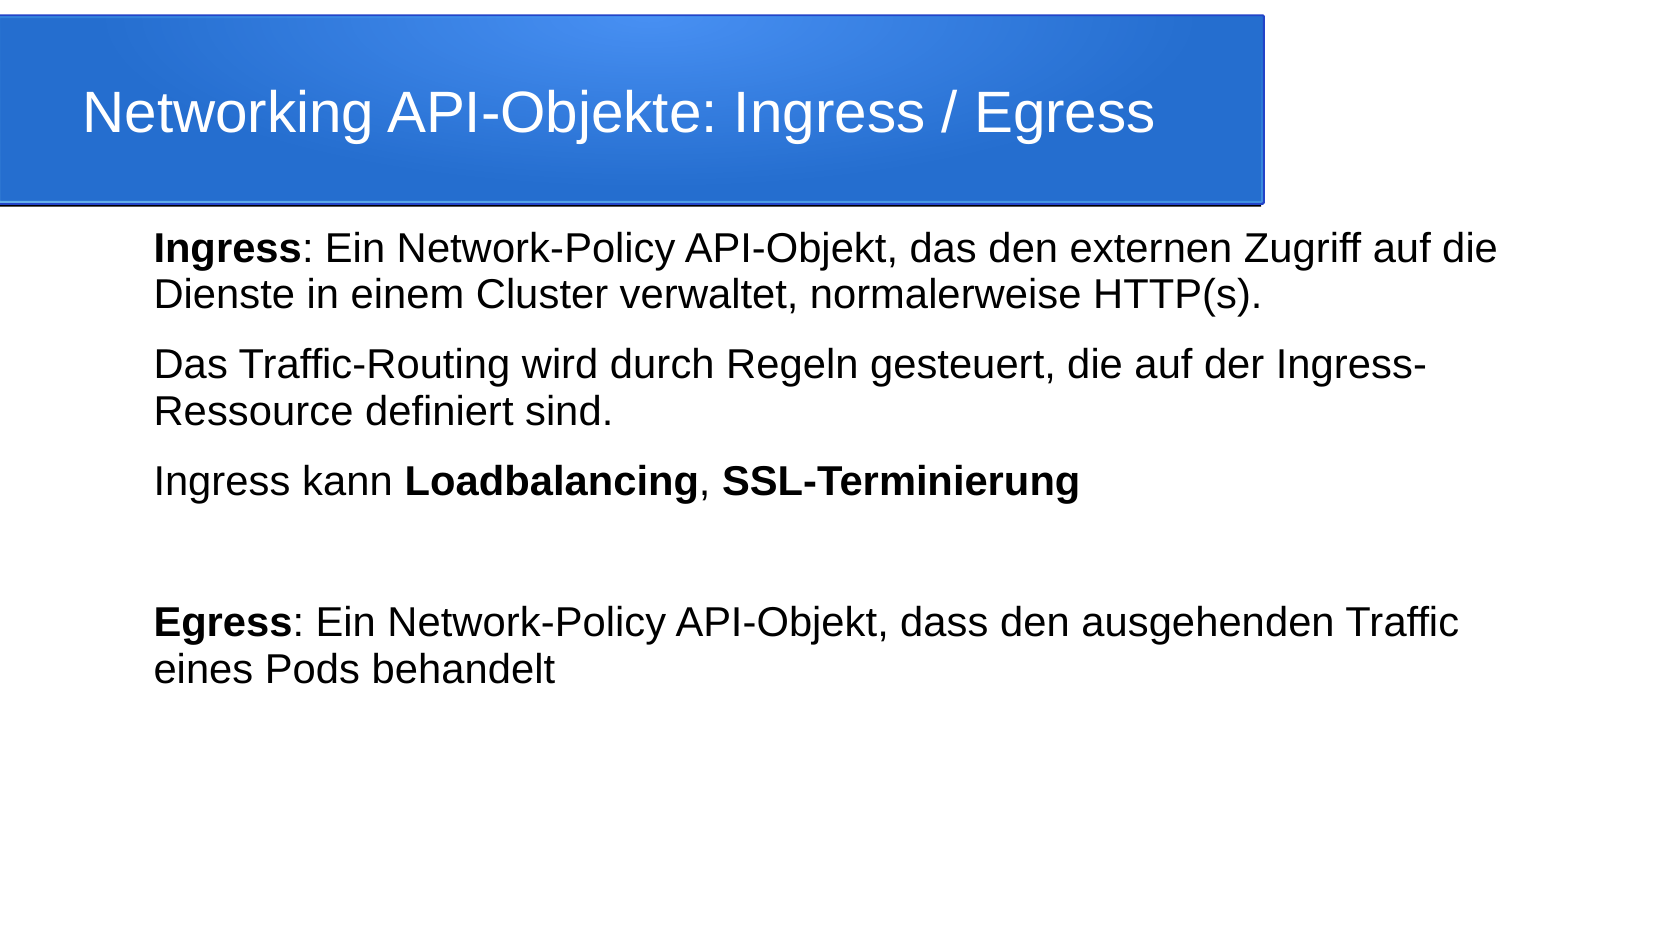

# Networking API-Objekte: Ingress / Egress
Ingress: Ein Network-Policy API-Objekt, das den externen Zugriff auf die Dienste in einem Cluster verwaltet, normalerweise HTTP(s).
Das Traffic-Routing wird durch Regeln gesteuert, die auf der Ingress-Ressource definiert sind.
Ingress kann Loadbalancing, SSL-Terminierung
Egress: Ein Network-Policy API-Objekt, dass den ausgehenden Traffic eines Pods behandelt